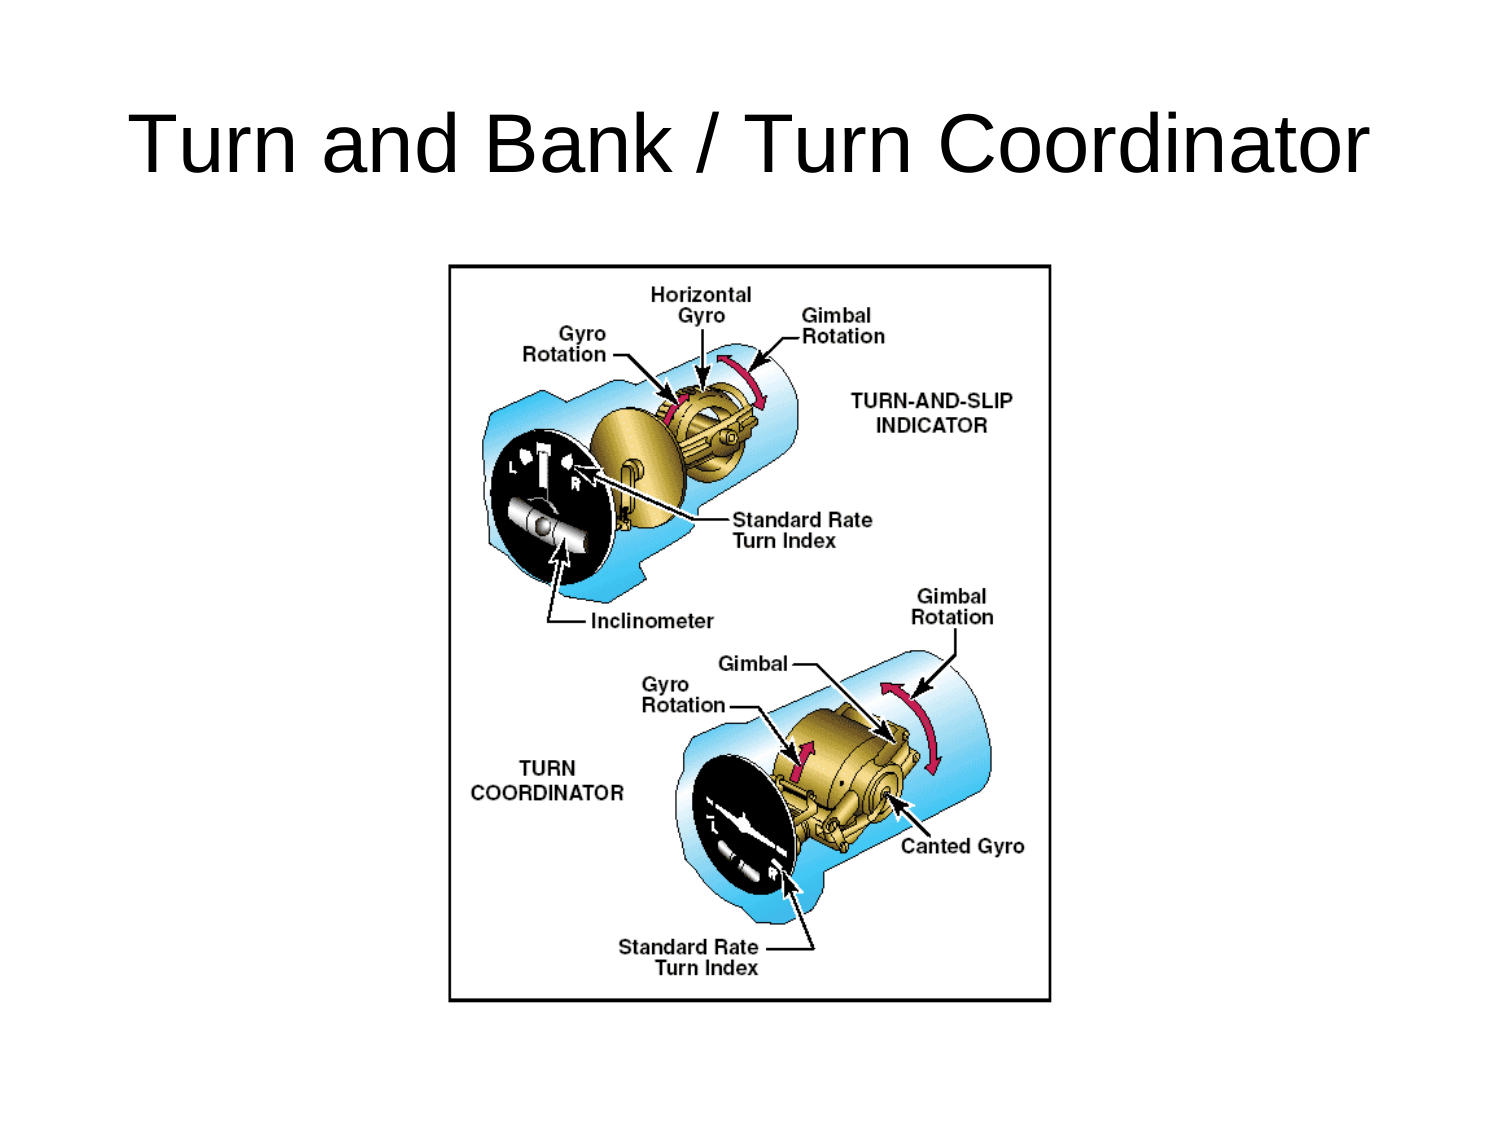

# Turn and Bank / Turn Coordinator